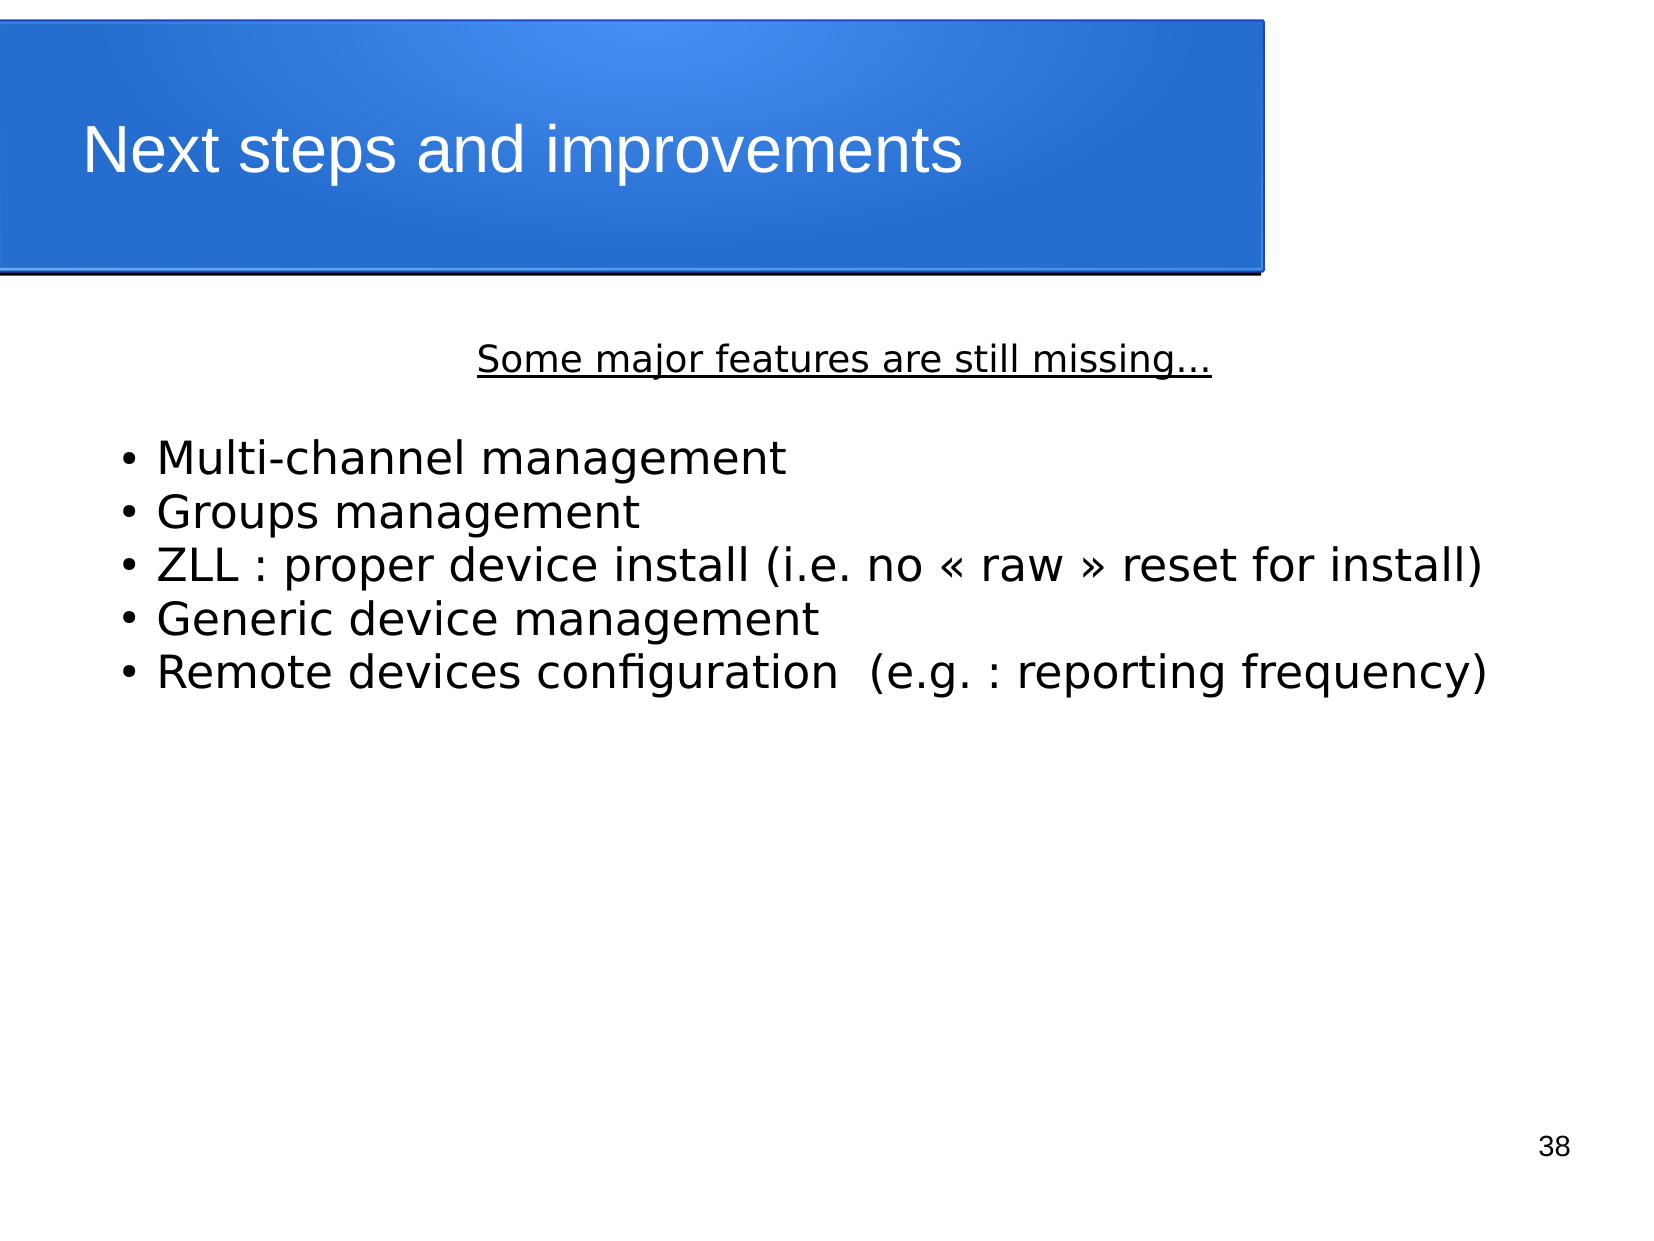

# Next steps and improvements
Some major features are still missing...
Multi-channel management
Groups management
ZLL : proper device install (i.e. no « raw » reset for install)
Generic device management
Remote devices configuration (e.g. : reporting frequency)
38